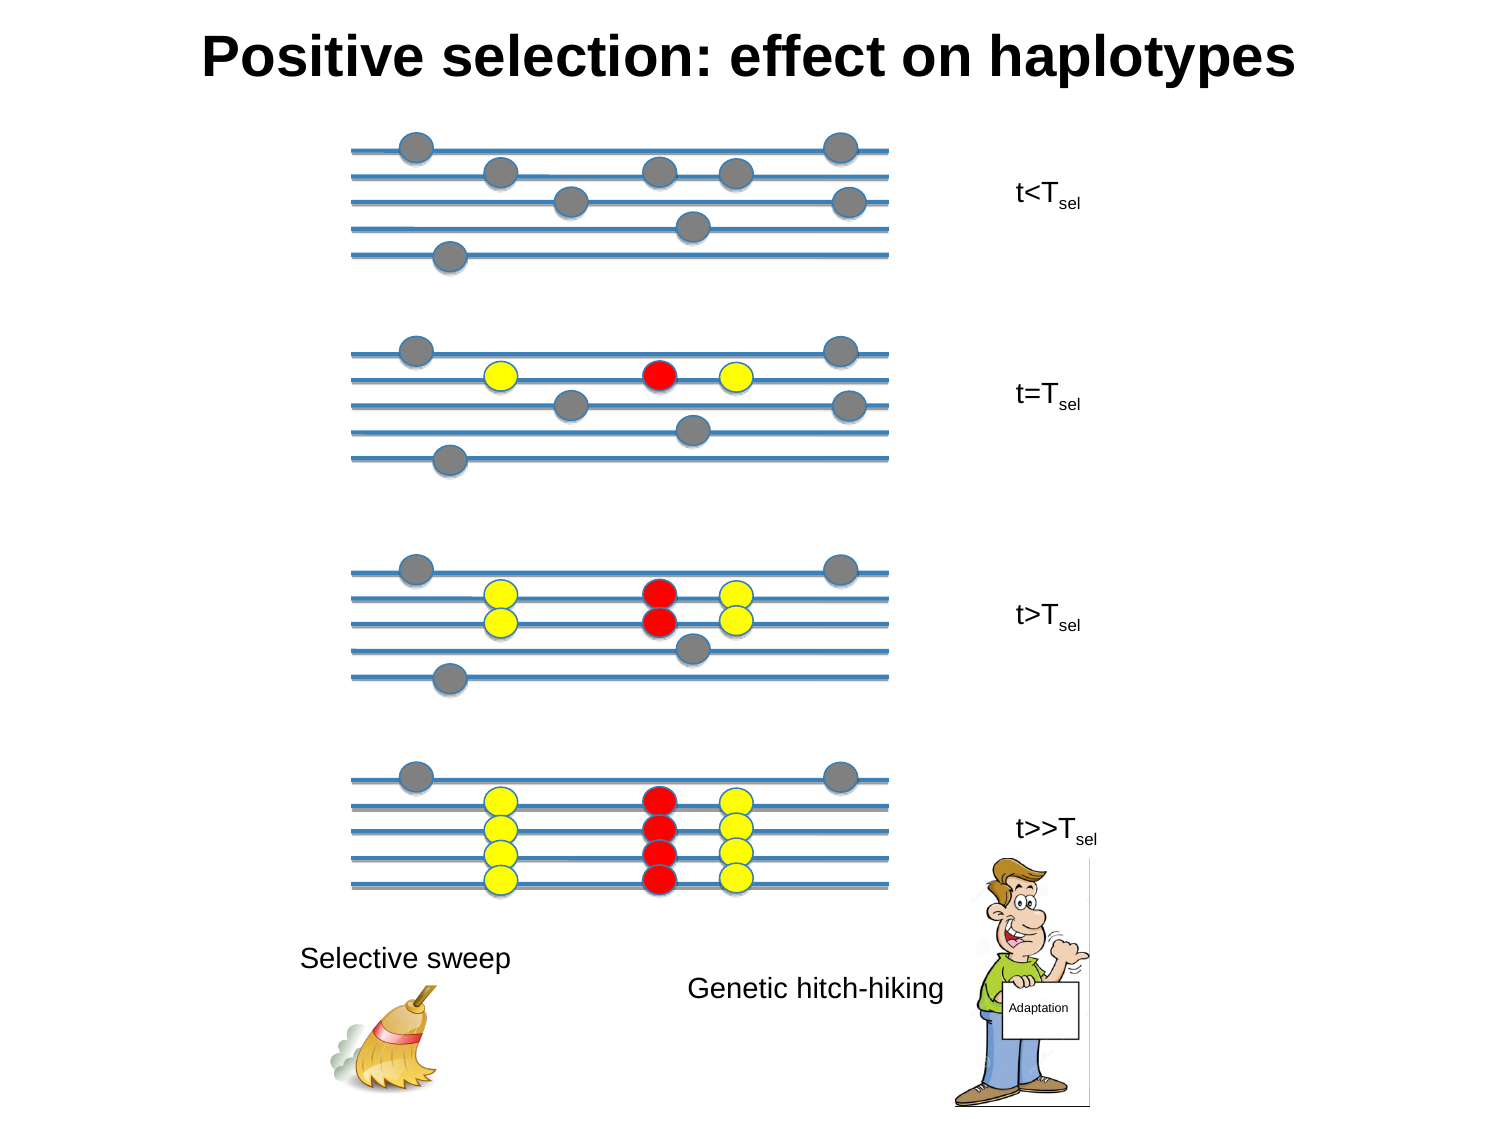

# Positive selection: effect on haplotypes
t<Tsel
t=Tsel
t>Tsel
t>>Tsel
Selective sweep
Genetic hitch-hiking
Adaptation